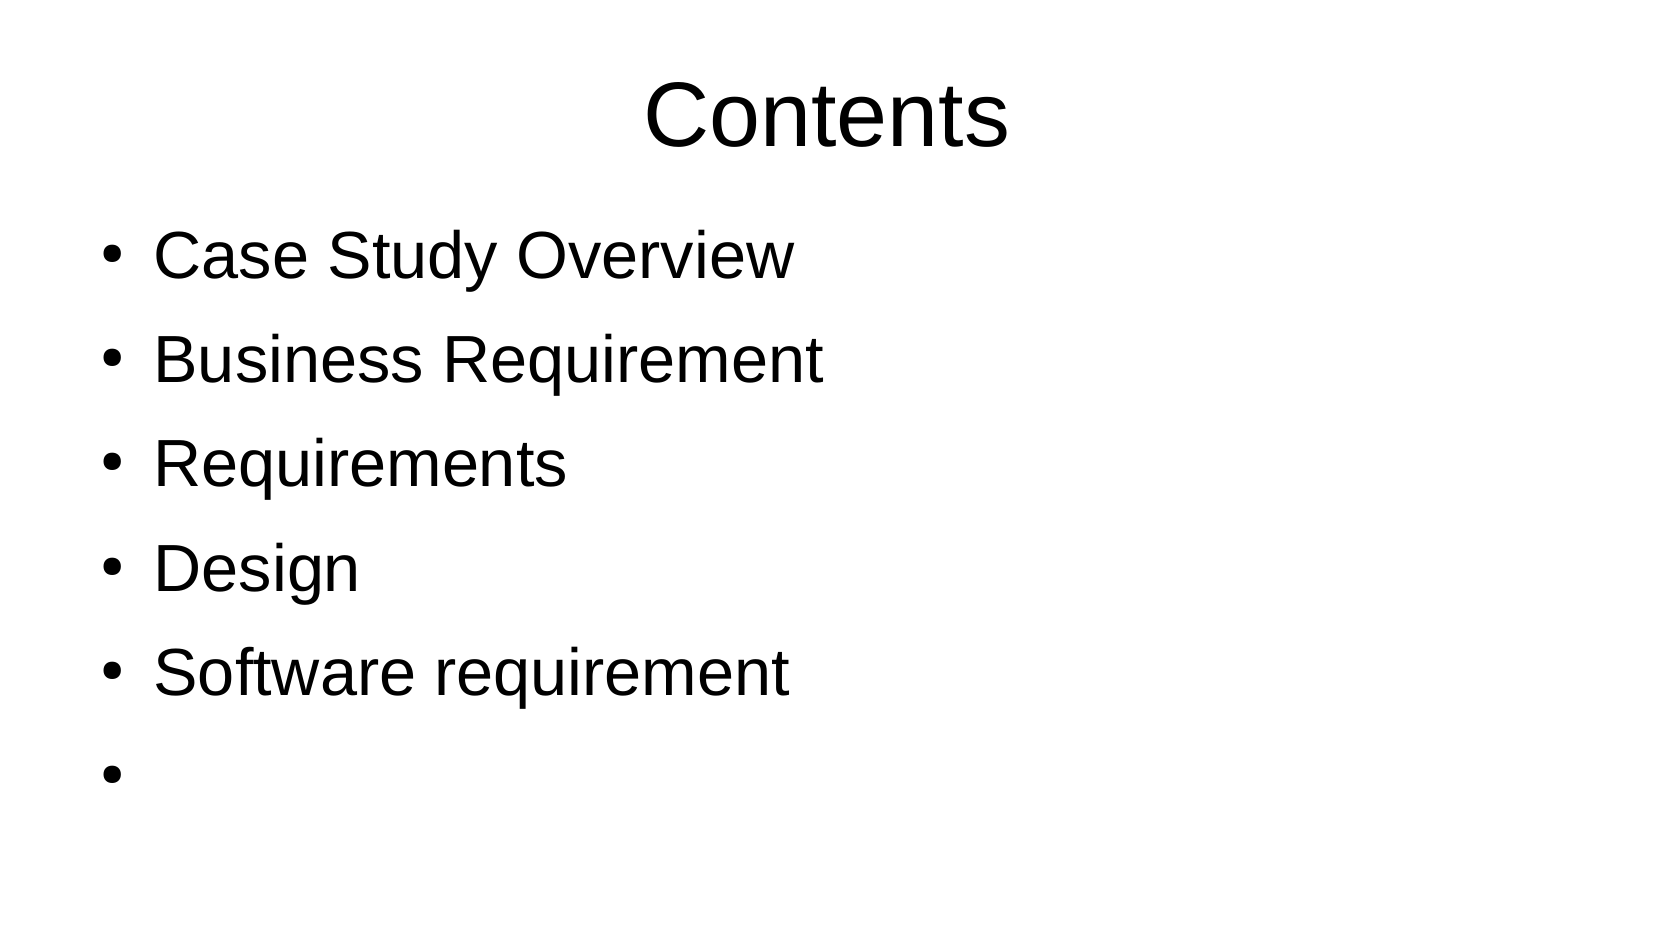

# Contents
Case Study Overview
Business Requirement
Requirements
Design
Software requirement